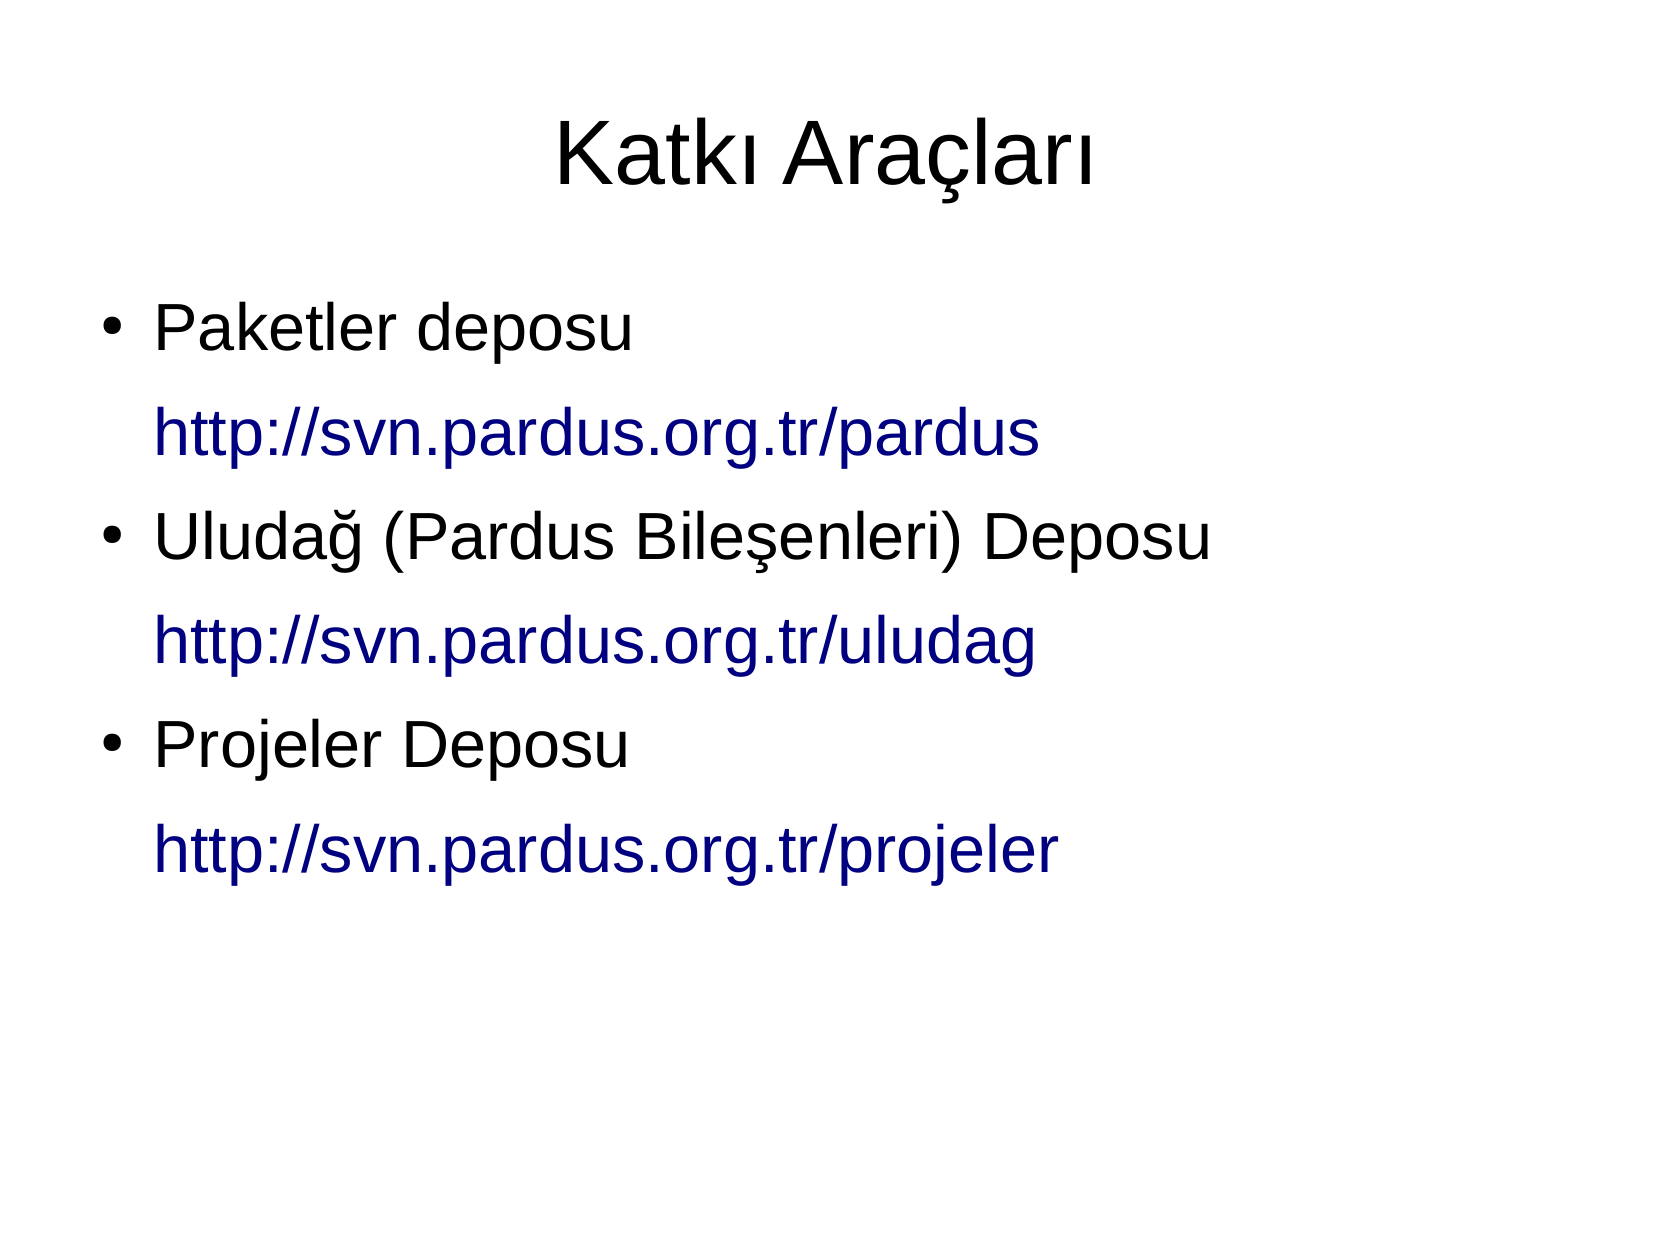

# Katkı Araçları
Paketler deposu
http://svn.pardus.org.tr/pardus
Uludağ (Pardus Bileşenleri) Deposu
http://svn.pardus.org.tr/uludag
Projeler Deposu
http://svn.pardus.org.tr/projeler